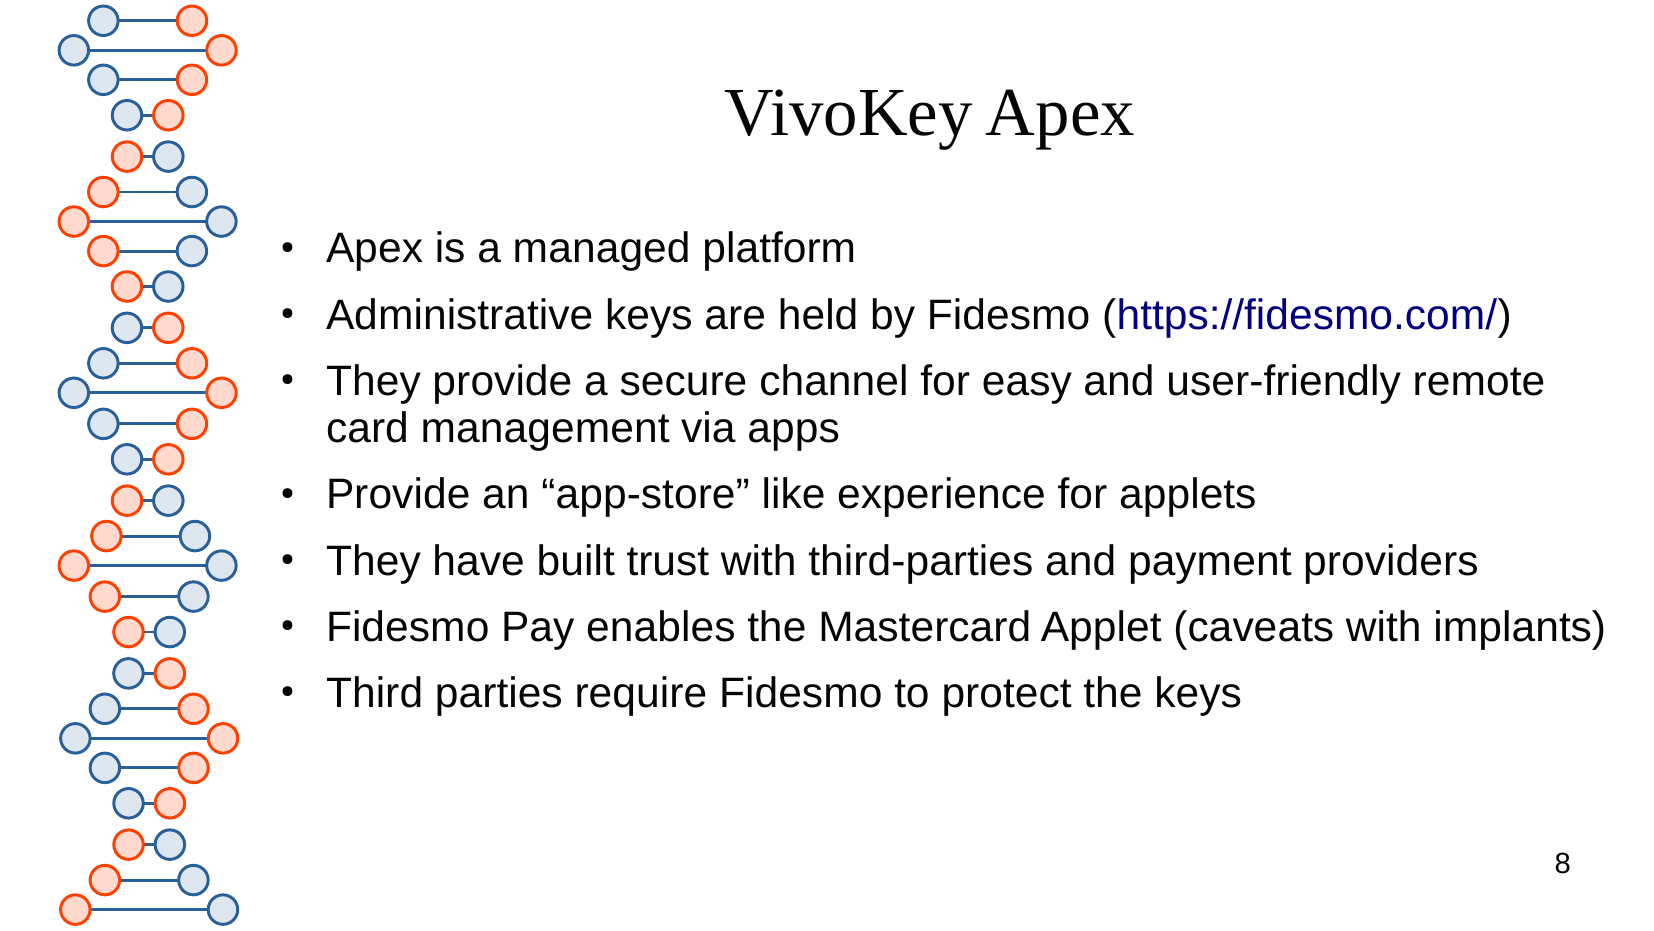

# VivoKey Apex
Apex is a managed platform
Administrative keys are held by Fidesmo (https://fidesmo.com/)
They provide a secure channel for easy and user-friendly remote card management via apps
Provide an “app-store” like experience for applets
They have built trust with third-parties and payment providers
Fidesmo Pay enables the Mastercard Applet (caveats with implants)
Third parties require Fidesmo to protect the keys
8